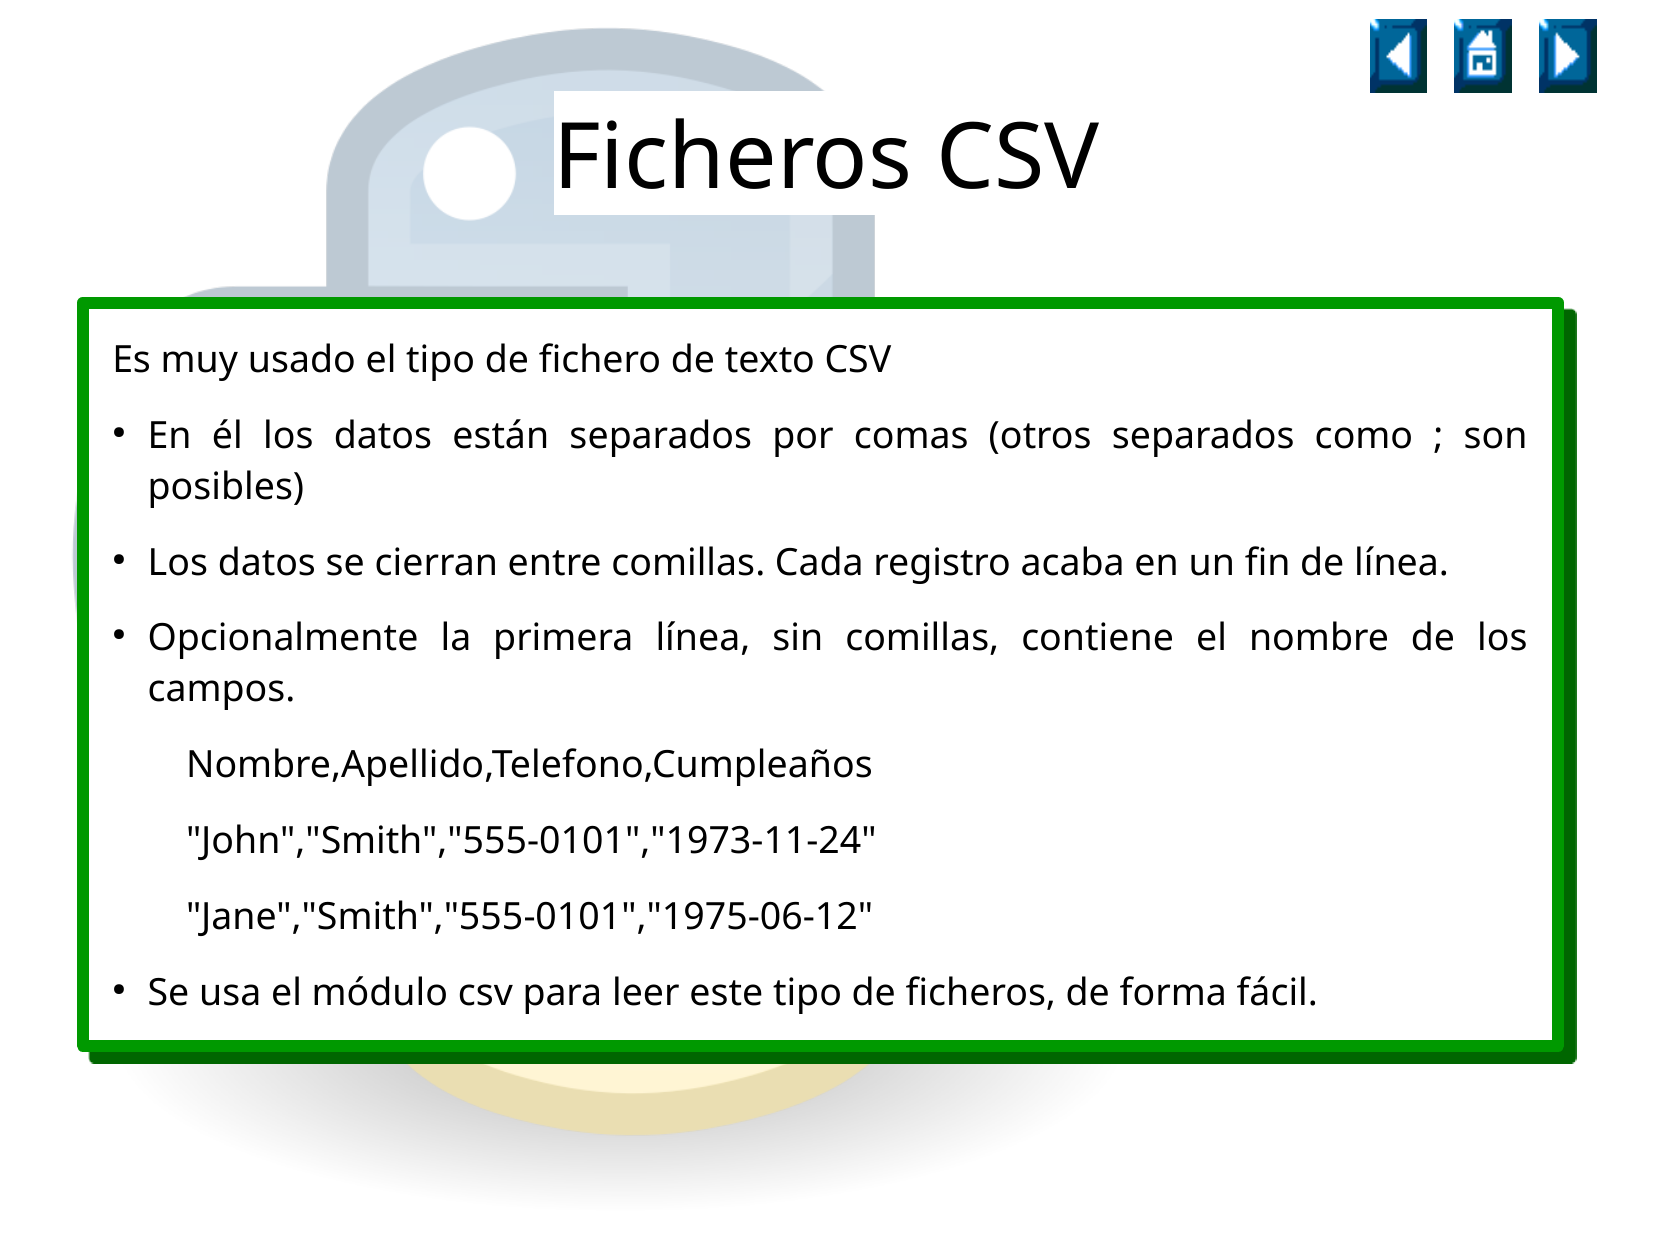

# Ficheros CSV
Es muy usado el tipo de fichero de texto CSV
En él los datos están separados por comas (otros separados como ; son posibles)
Los datos se cierran entre comillas. Cada registro acaba en un fin de línea.
Opcionalmente la primera línea, sin comillas, contiene el nombre de los campos.
	Nombre,Apellido,Telefono,Cumpleaños
	"John","Smith","555-0101","1973-11-24"
	"Jane","Smith","555-0101","1975-06-12"
Se usa el módulo csv para leer este tipo de ficheros, de forma fácil.